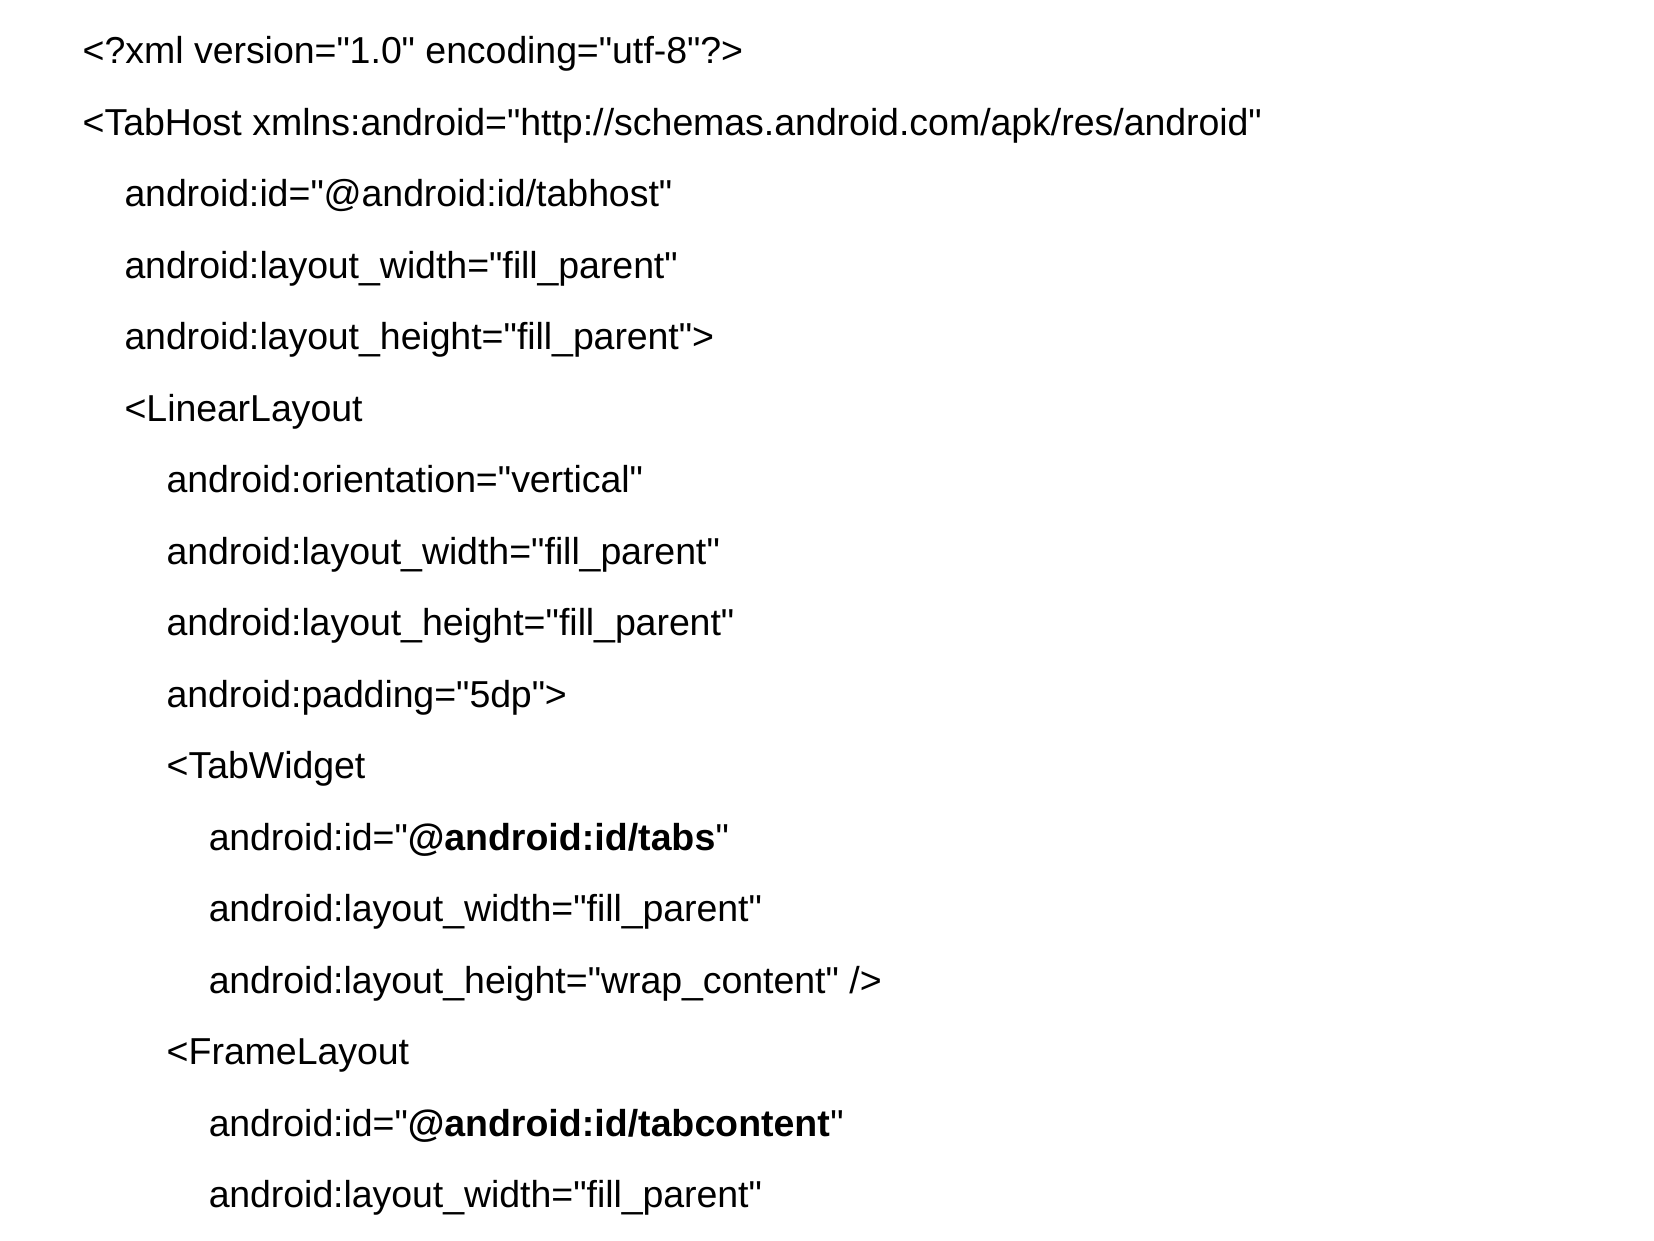

# <?xml version="1.0" encoding="utf-8"?>
<TabHost xmlns:android="http://schemas.android.com/apk/res/android"
 android:id="@android:id/tabhost"
 android:layout_width="fill_parent"
 android:layout_height="fill_parent">
 <LinearLayout
 android:orientation="vertical"
 android:layout_width="fill_parent"
 android:layout_height="fill_parent"
 android:padding="5dp">
 <TabWidget
 android:id="@android:id/tabs"
 android:layout_width="fill_parent"
 android:layout_height="wrap_content" />
 <FrameLayout
 android:id="@android:id/tabcontent"
 android:layout_width="fill_parent"
 android:layout_height="fill_parent"
 android:padding="5dp" />
 </LinearLayout>
</TabHost>